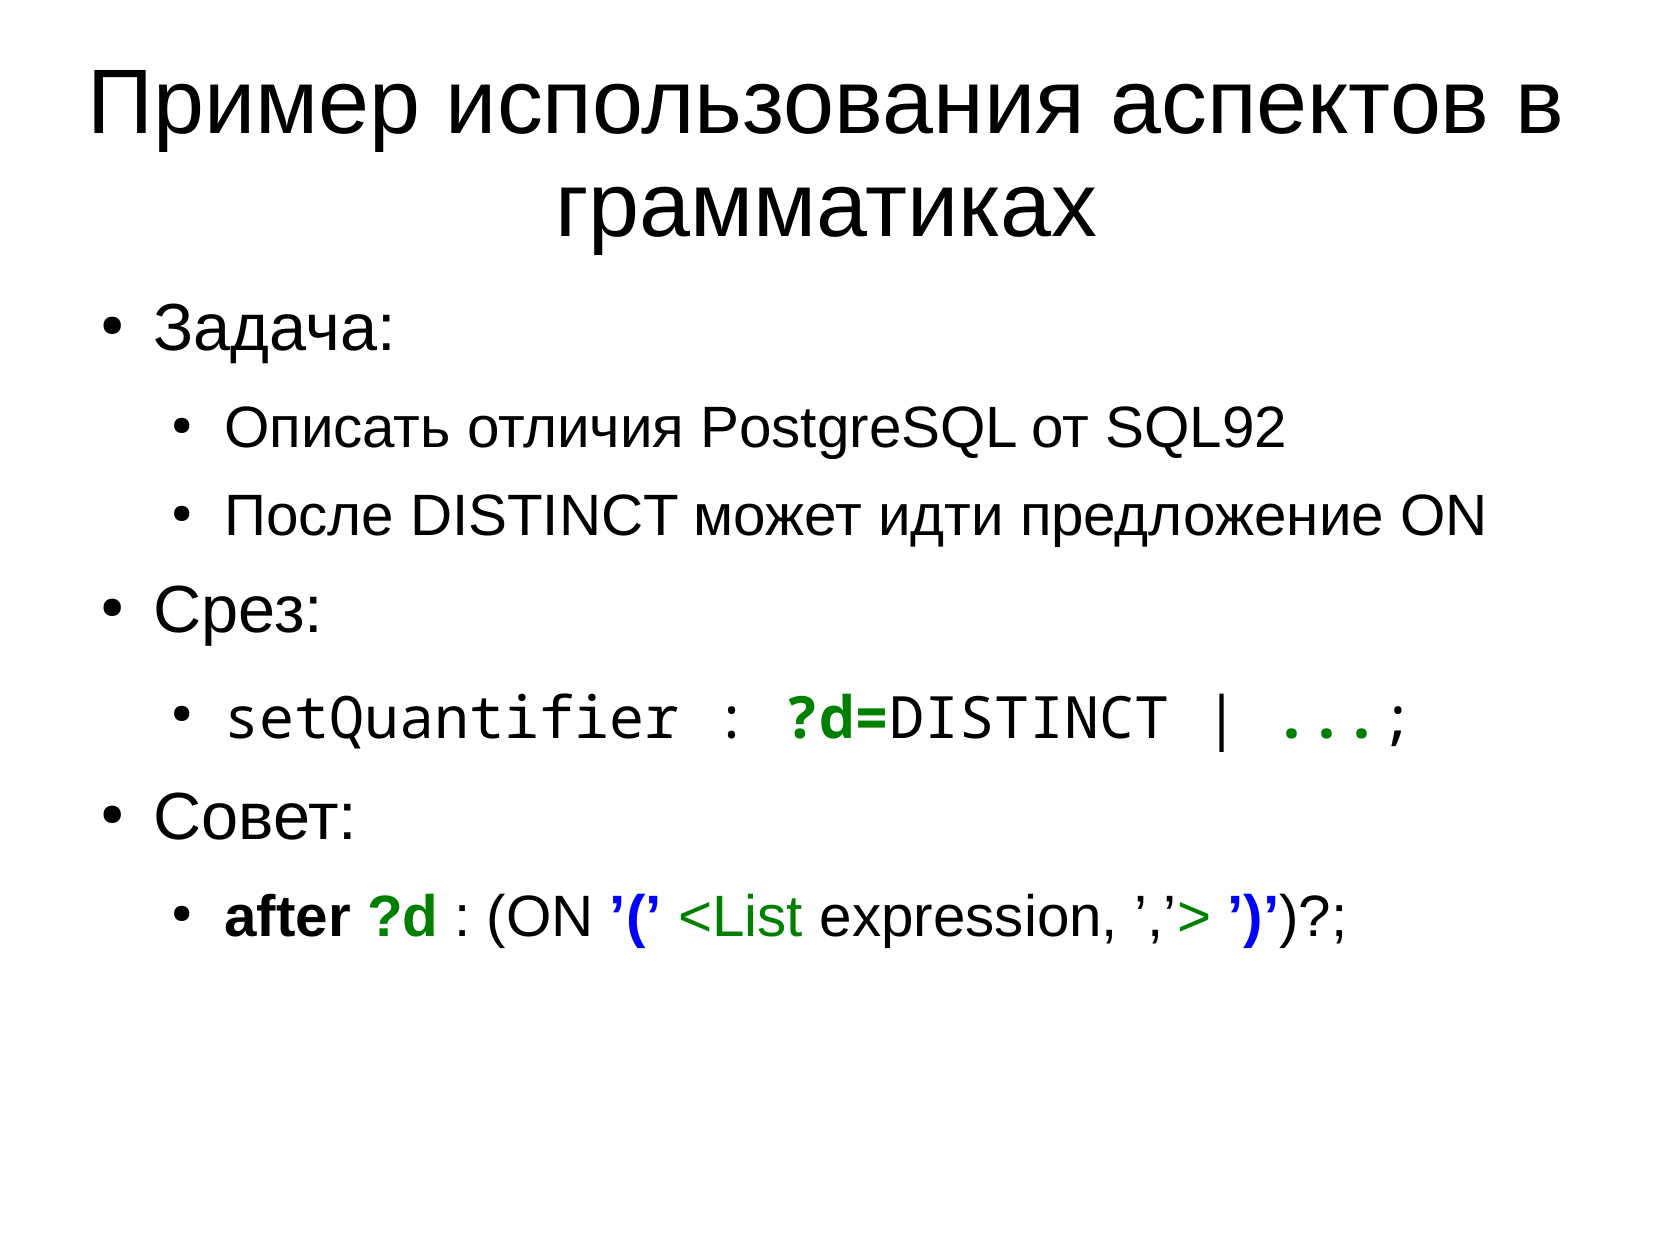

# Пример использования аспектов в грамматиках
Задача:
Описать отличия PostgreSQL от SQL92
После DISTINCT может идти предложение ON
Срез:
setQuantifier : ?d=DISTINCT | ...;
Совет:
after ?d : (ON ’(’ <List expression, ’,’> ’)’)?;